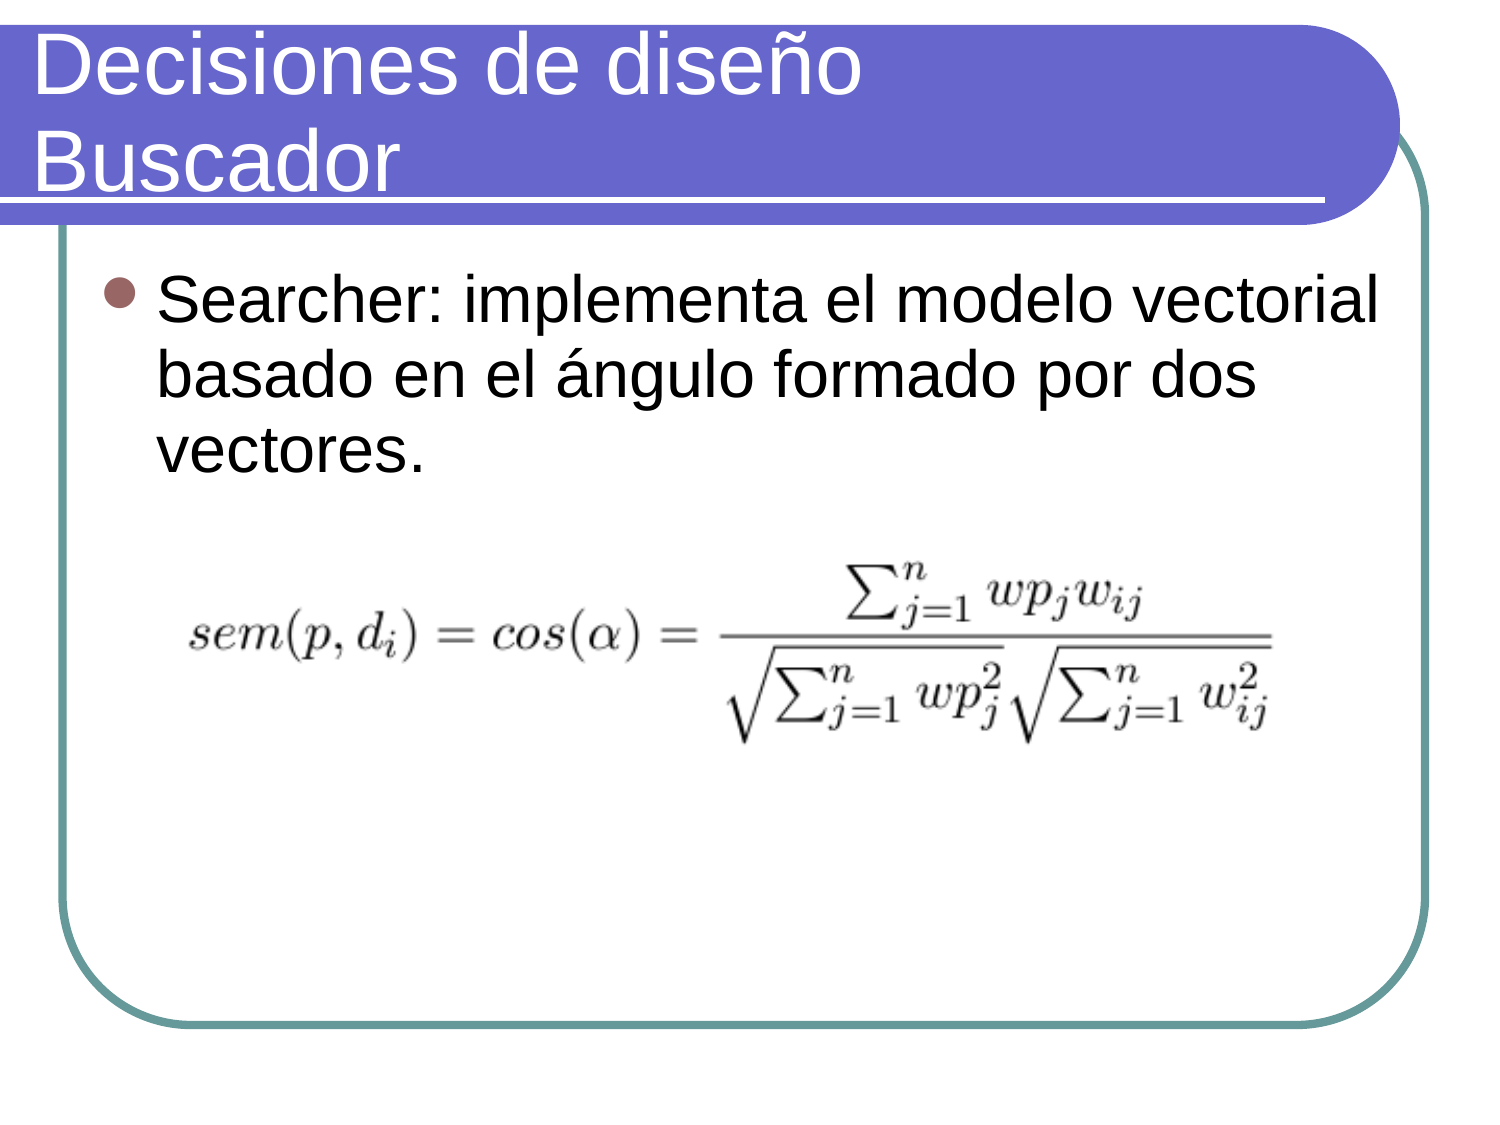

# Decisiones de diseño Buscador
Searcher: implementa el modelo vectorial basado en el ángulo formado por dos vectores.